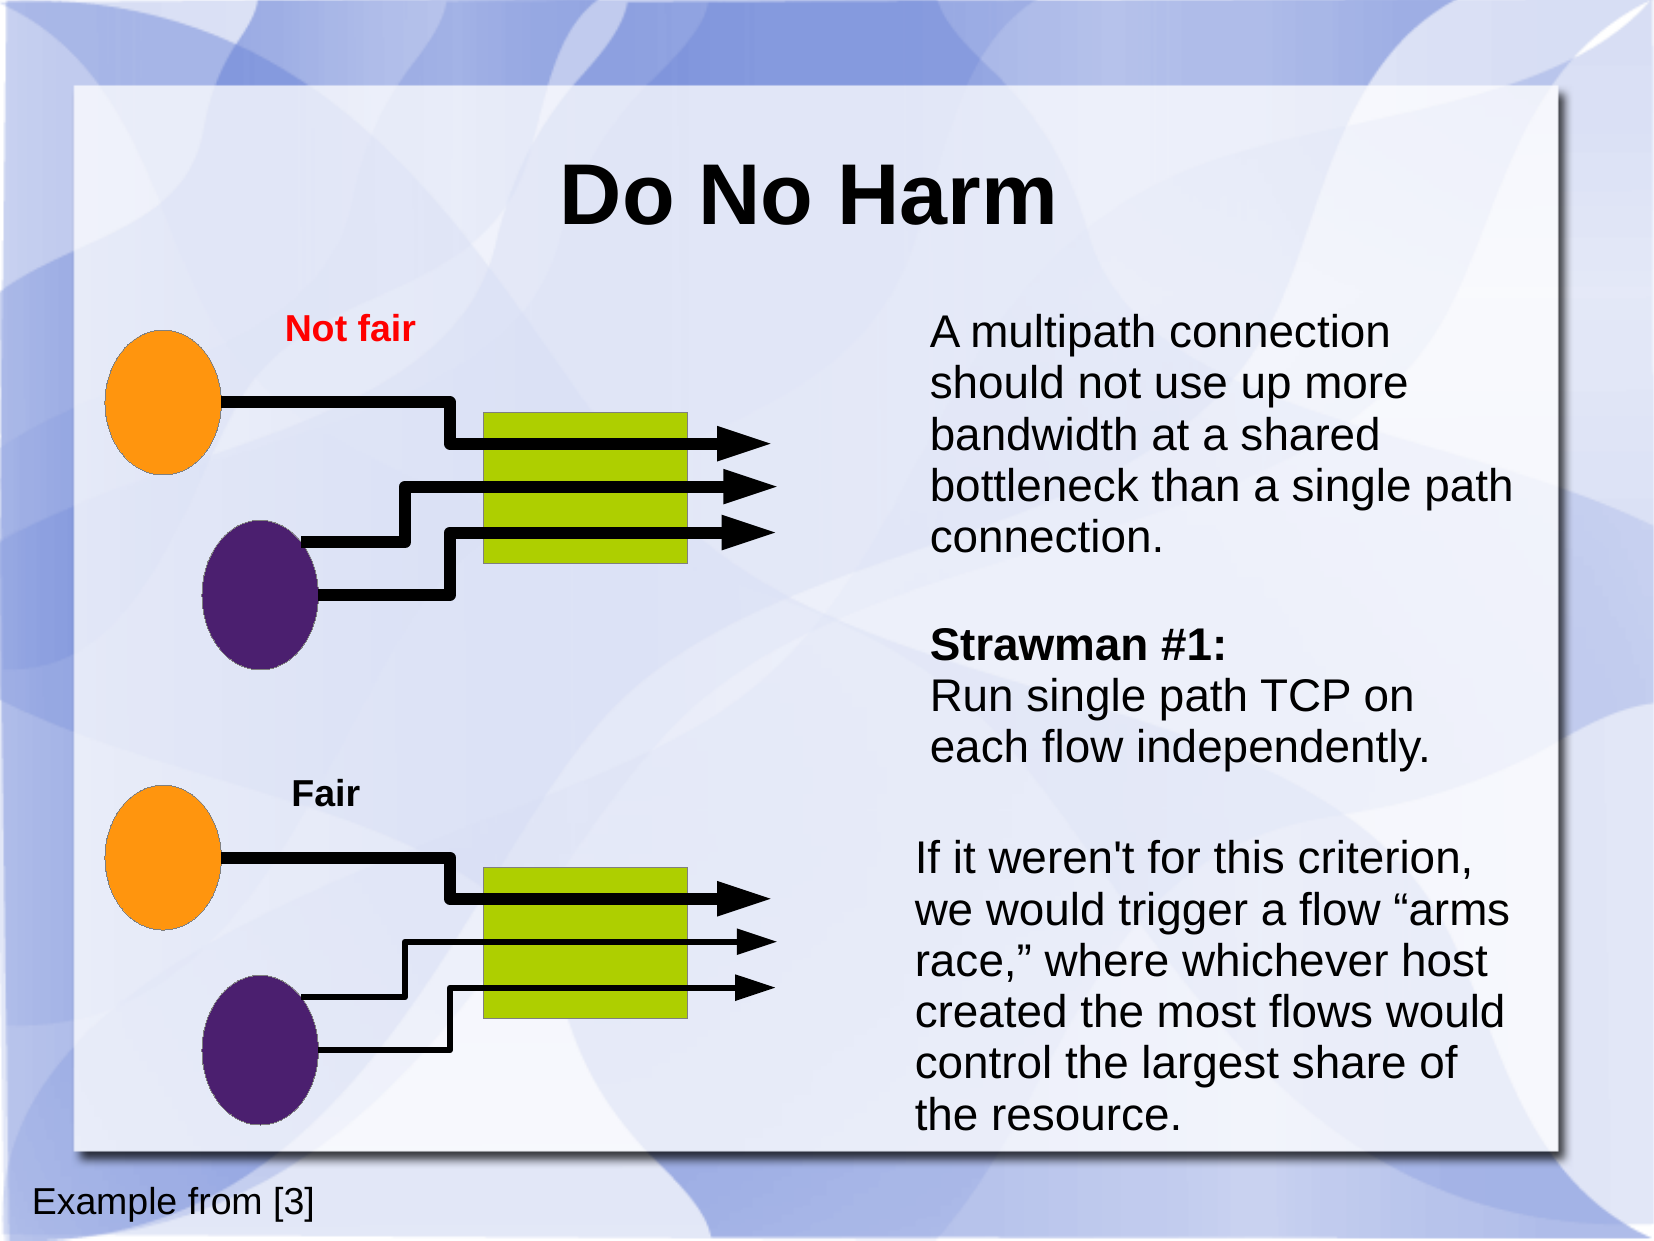

# Do No Harm
A multipath connection should not use up more bandwidth at a shared bottleneck than a single path connection.
Not fair
Strawman #1:
Run single path TCP on each flow independently.
Fair
If it weren't for this criterion, we would trigger a flow “arms race,” where whichever host created the most flows would control the largest share of the resource.
Example from [3]